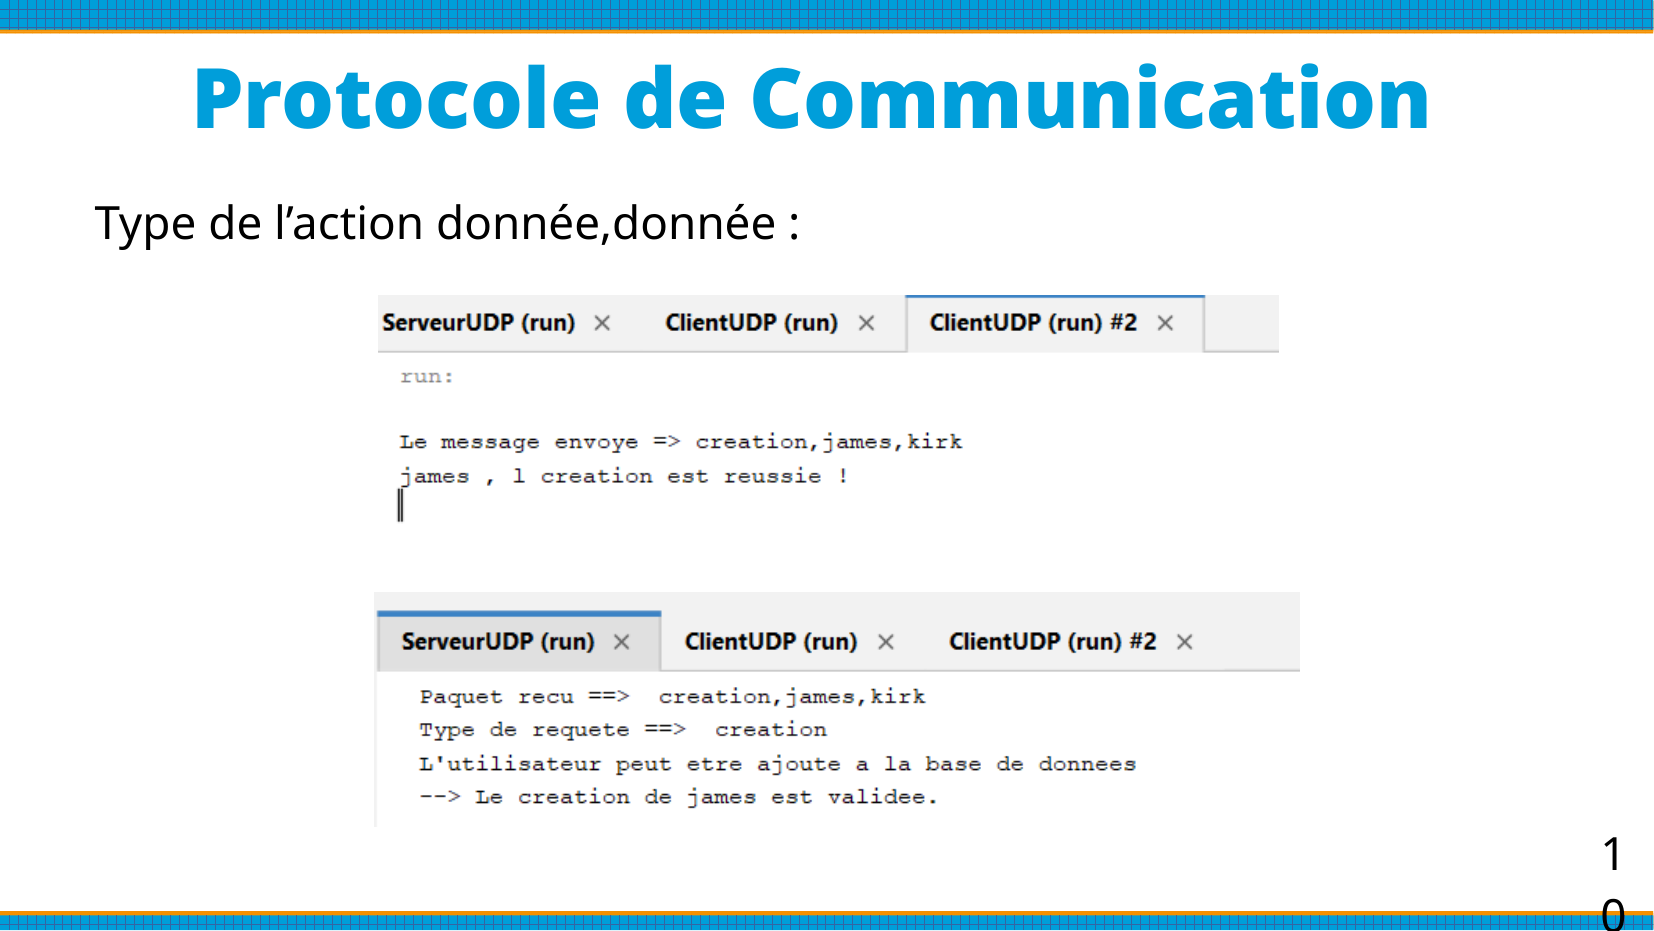

# Protocole de Communication
Type de l’action donnée,donnée :
10